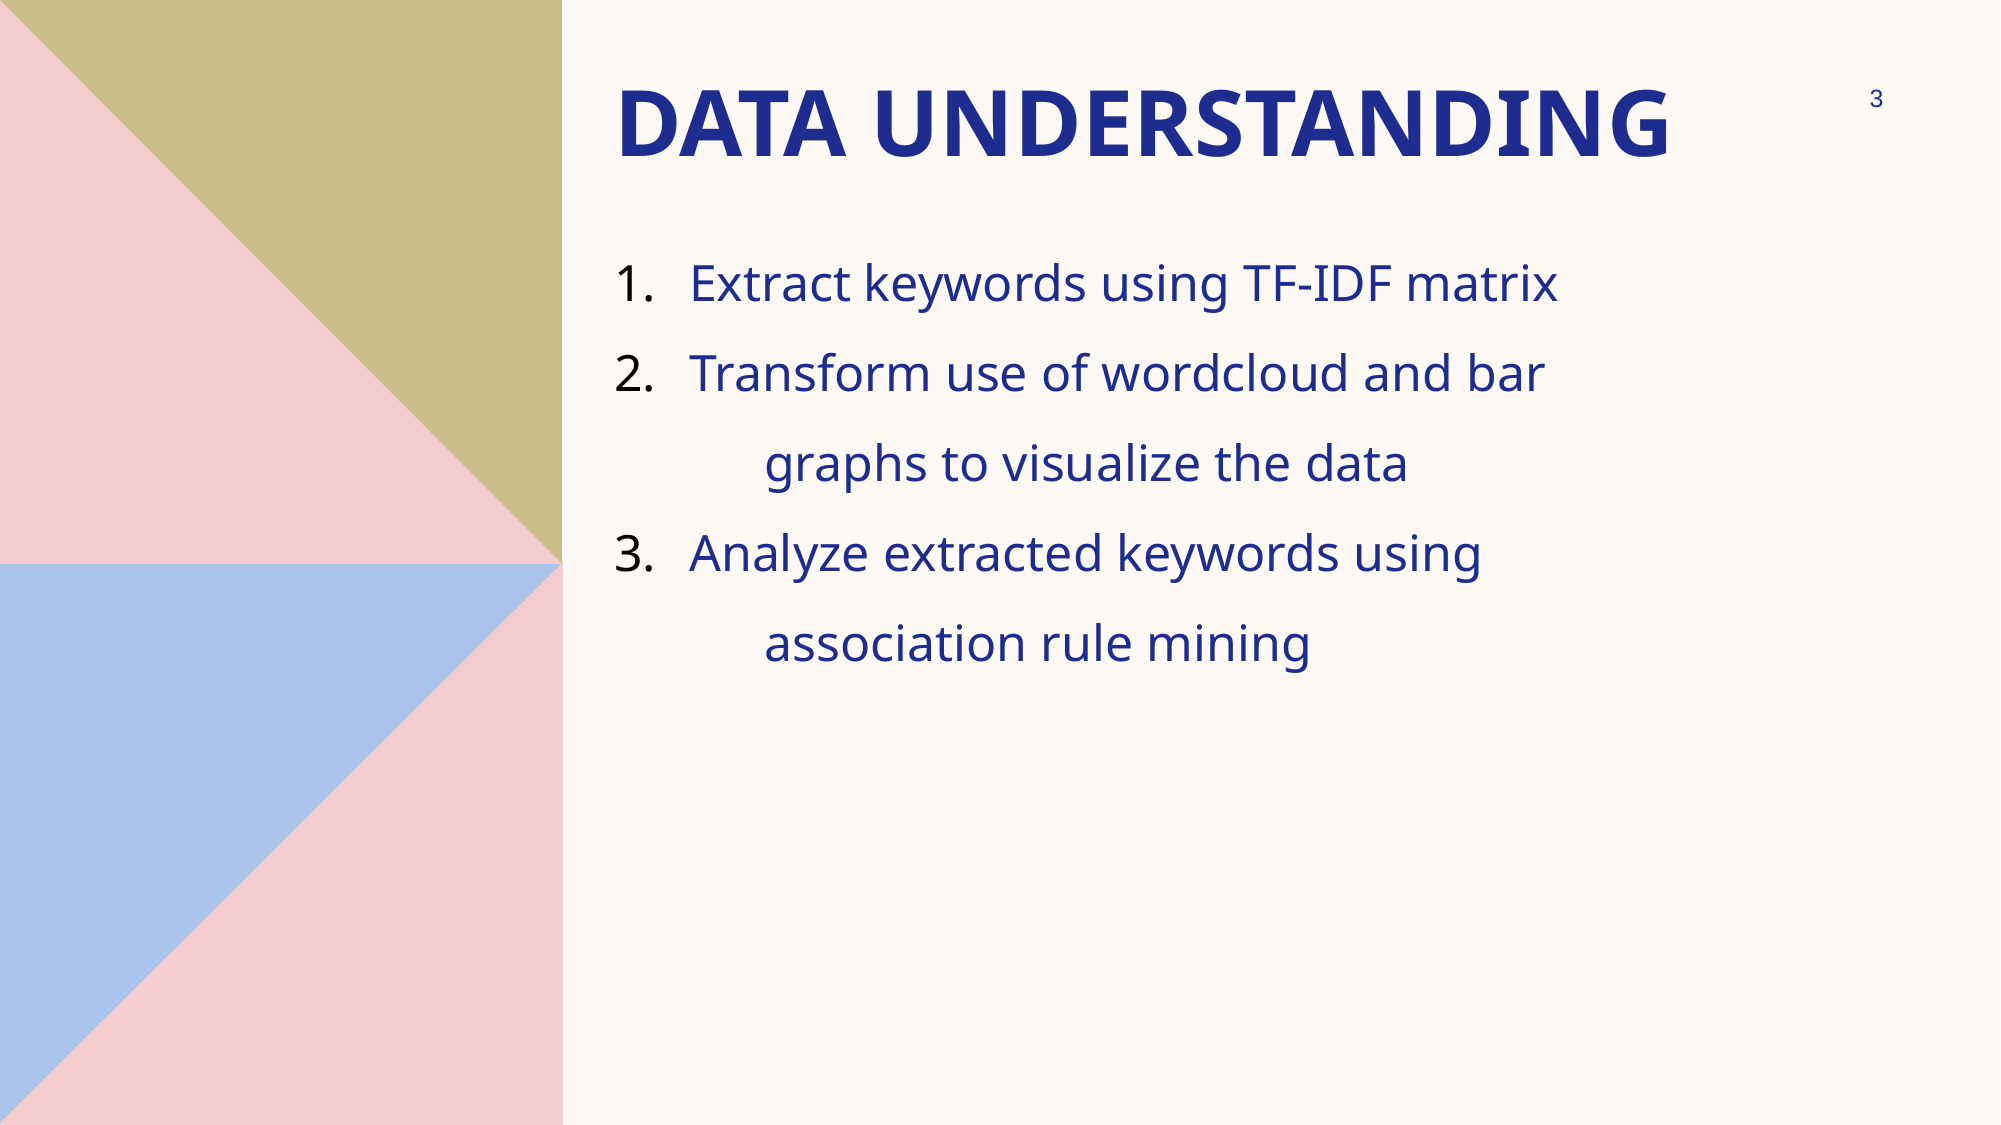

# Data understanding
Extract keywords using TF-IDF matrix
Transform use of wordcloud and bar graphs to visualize the data
Analyze extracted keywords using association rule mining